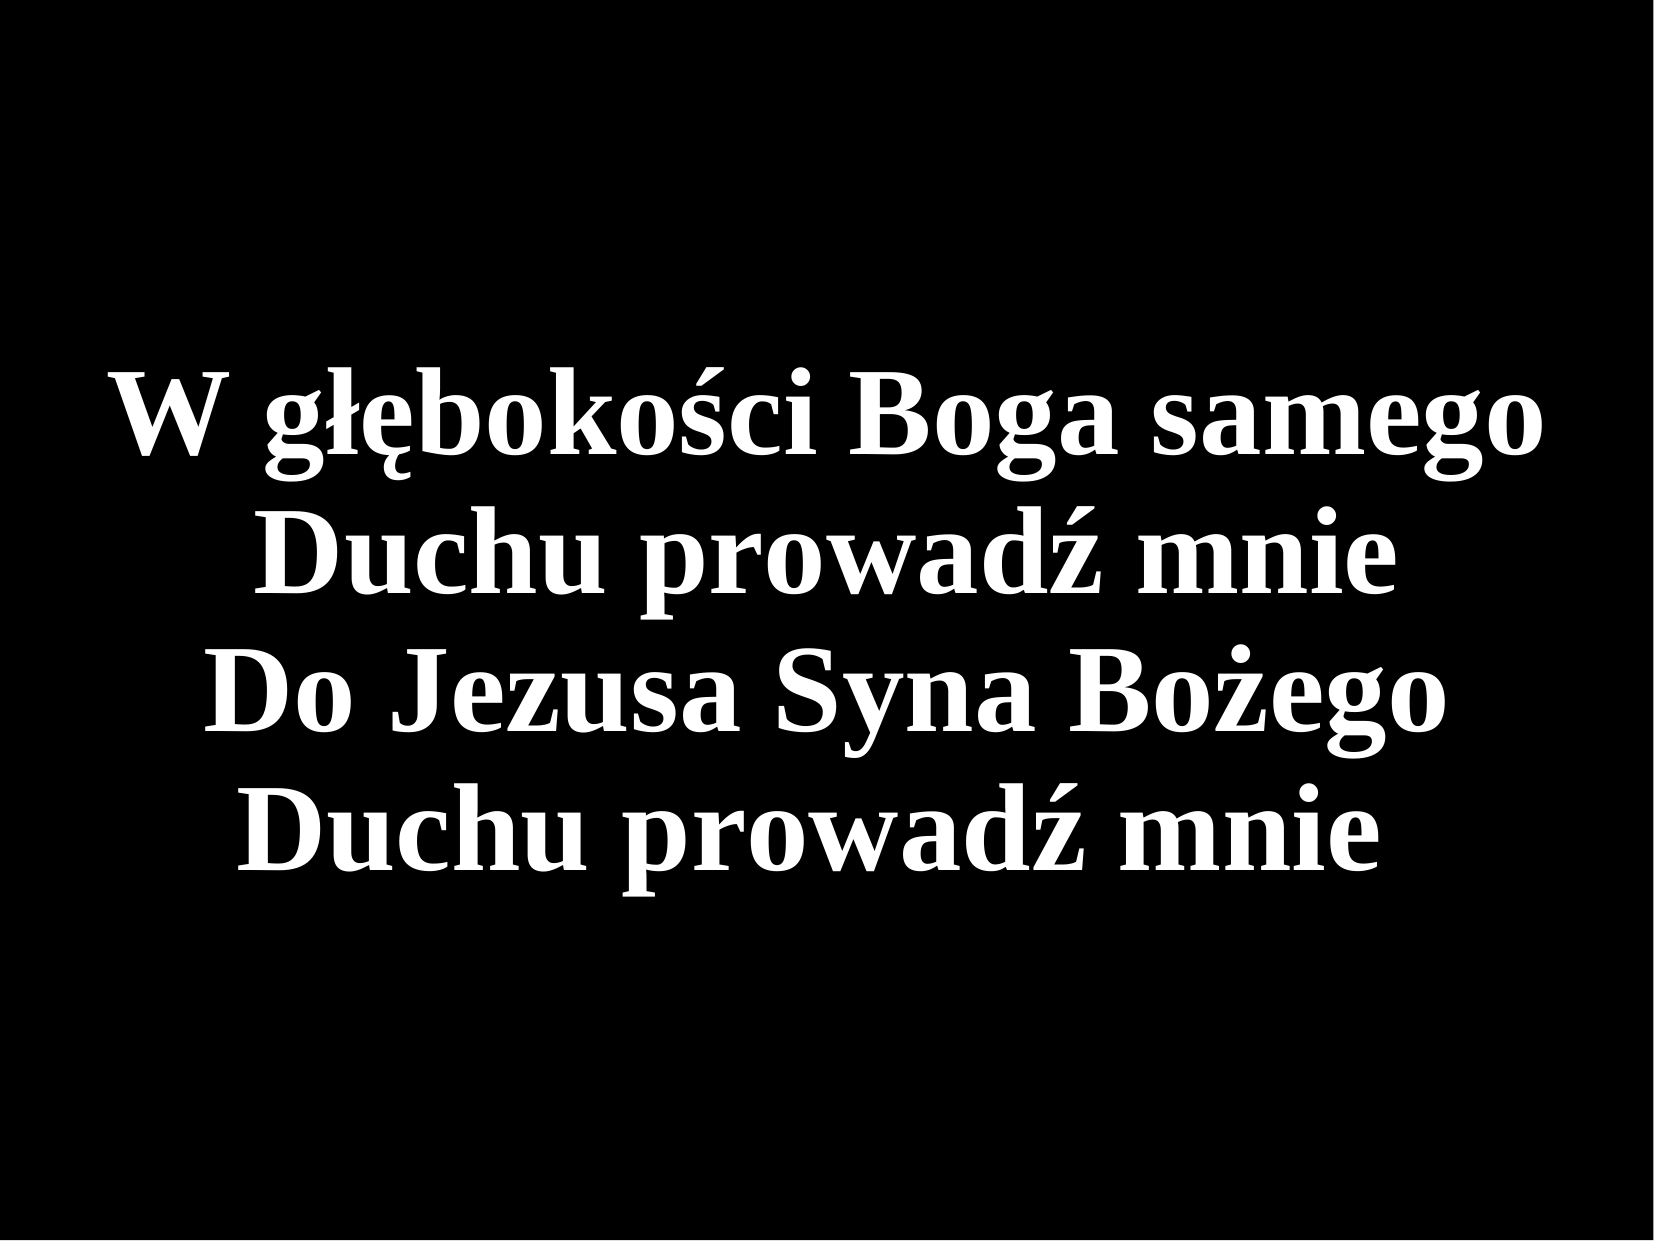

# W głębokości Boga samego Duchu prowadź mnie Do Jezusa Syna Bożego Duchu prowadź mnie